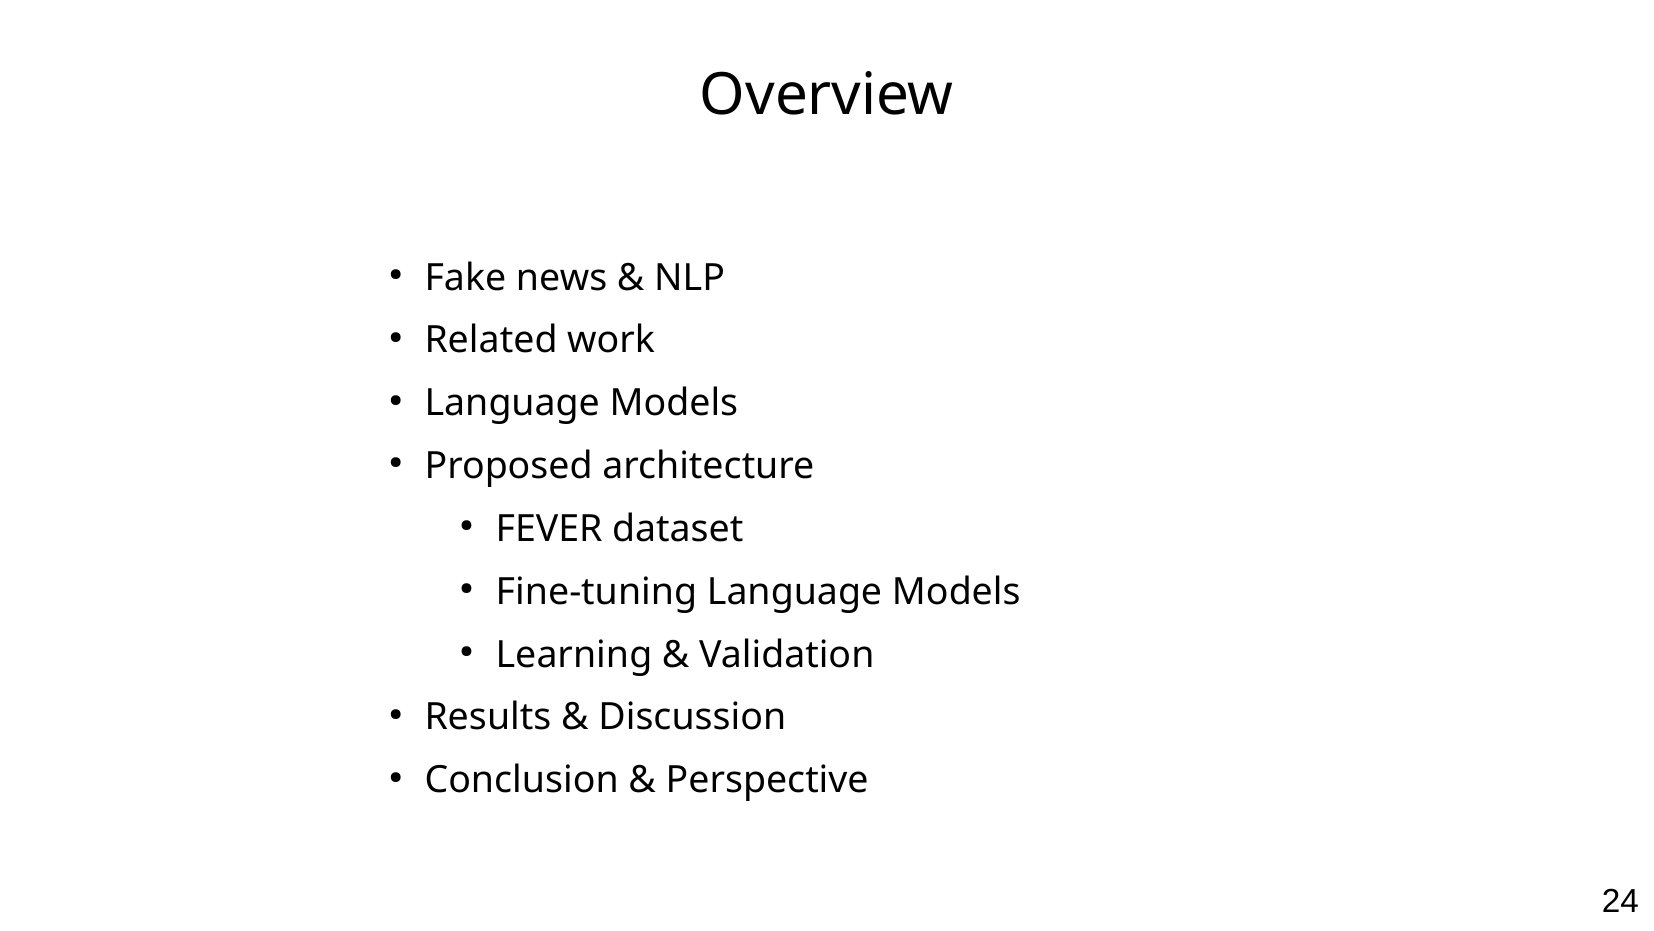

Overview
Fake news & NLP
Related work
Language Models
Proposed architecture
FEVER dataset
Fine-tuning Language Models
Learning & Validation
Results & Discussion
Conclusion & Perspective